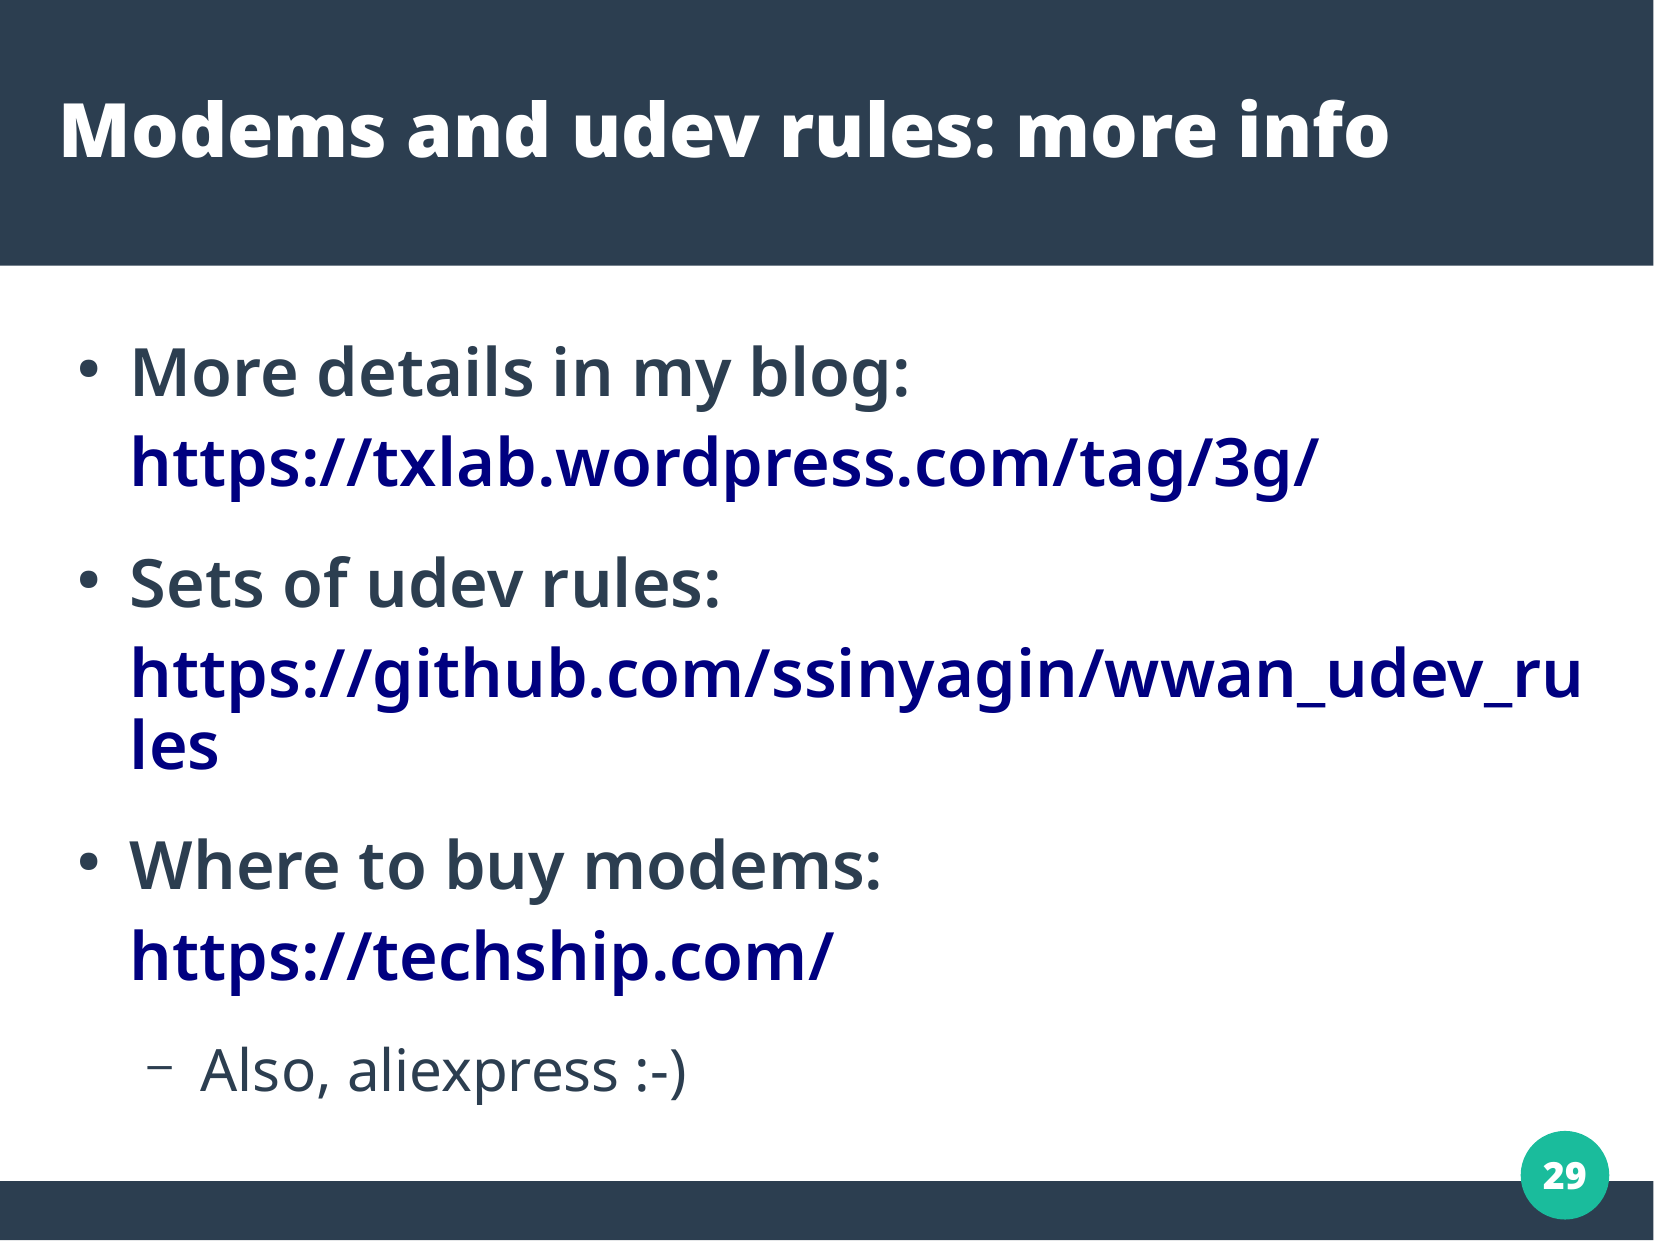

# Modems and udev rules: more info
More details in my blog: https://txlab.wordpress.com/tag/3g/
Sets of udev rules: https://github.com/ssinyagin/wwan_udev_rules
Where to buy modems: https://techship.com/
Also, aliexpress :-)
29